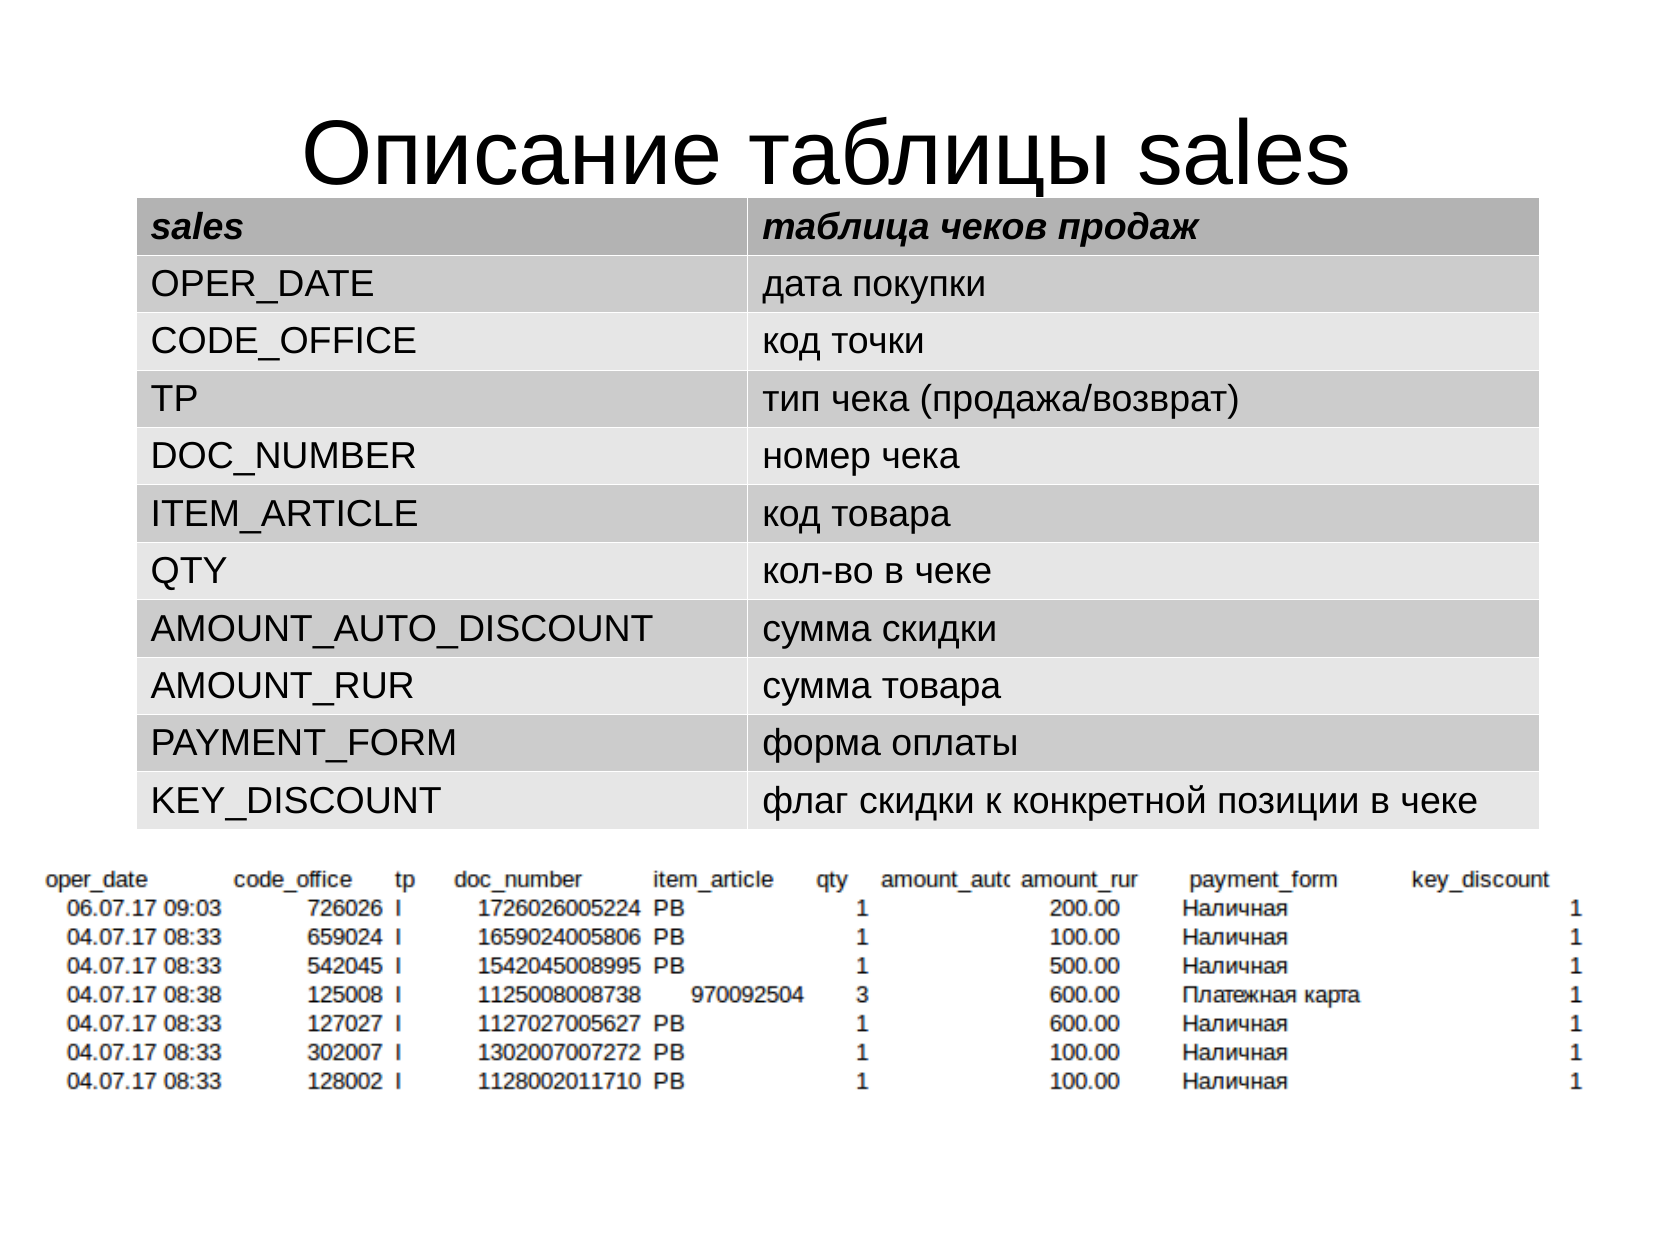

# Описание таблицы sales
| sales | таблица чеков продаж |
| --- | --- |
| OPER\_DATE | дата покупки |
| CODE\_OFFICE | код точки |
| TP | тип чека (продажа/возврат) |
| DOC\_NUMBER | номер чека |
| ITEM\_ARTICLE | код товара |
| QTY | кол-во в чеке |
| AMOUNT\_AUTO\_DISCOUNT | сумма скидки |
| AMOUNT\_RUR | сумма товара |
| PAYMENT\_FORM | форма оплаты |
| KEY\_DISCOUNT | флаг скидки к конкретной позиции в чеке |